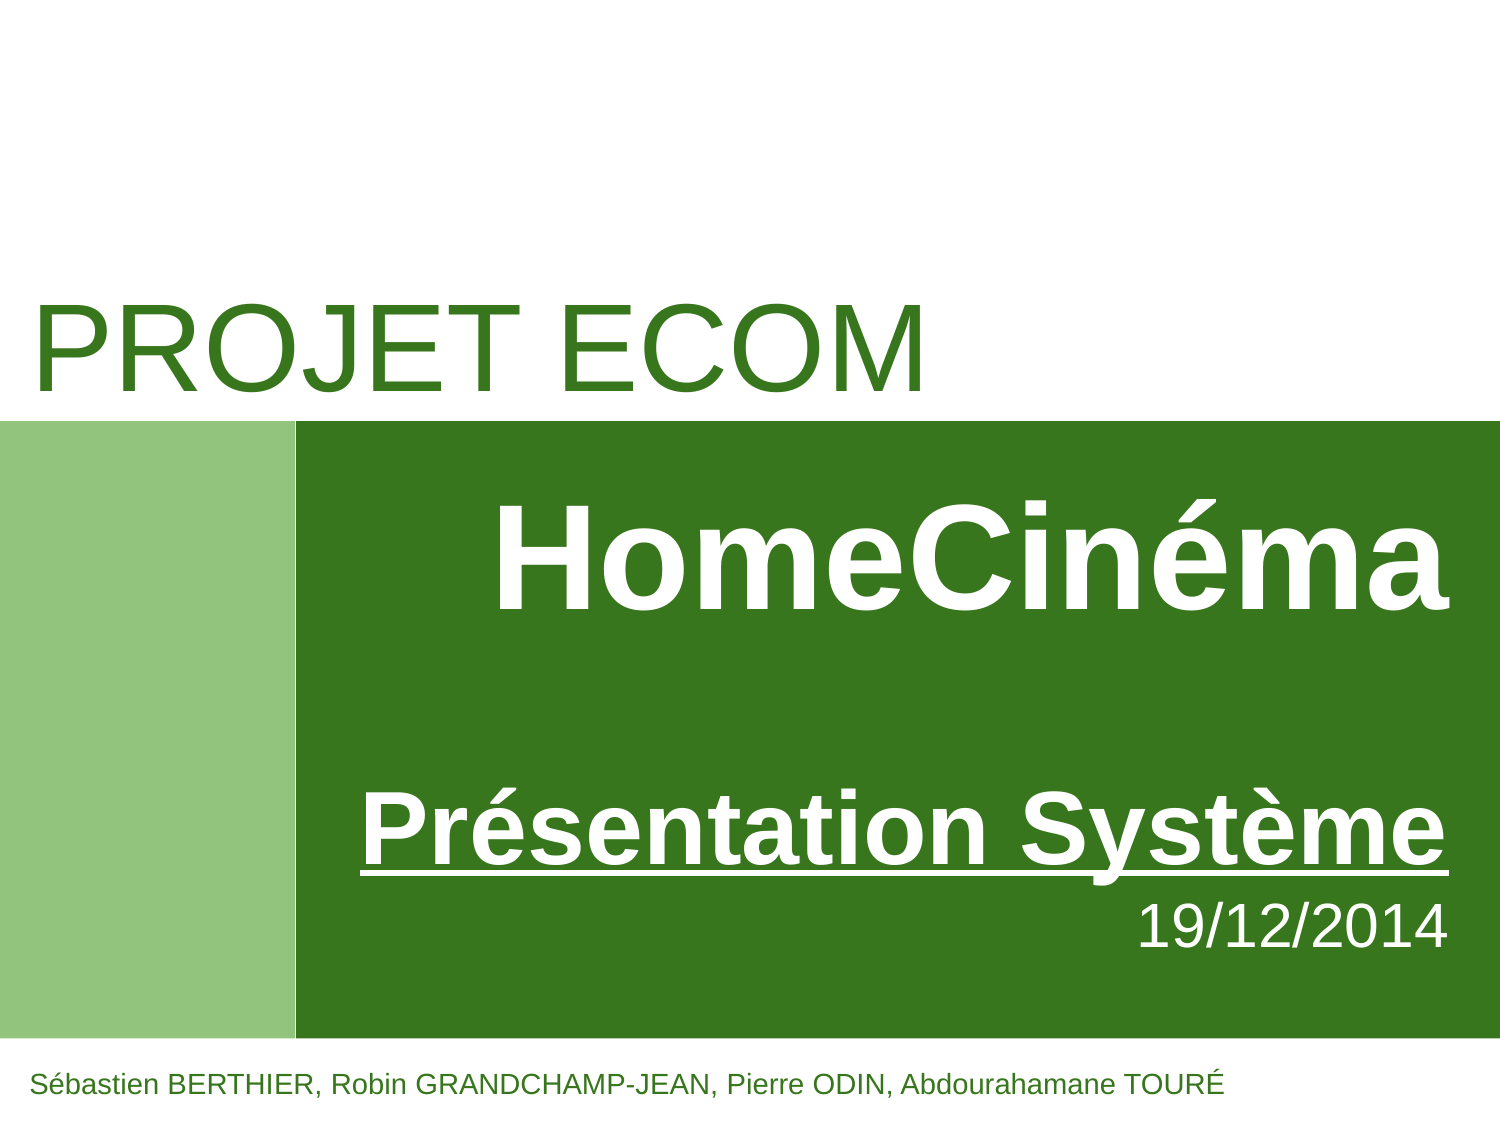

PROJET ECOM
# HomeCinéma Présentation Système 19/12/2014
Sébastien BERTHIER, Robin GRANDCHAMP-JEAN, Pierre ODIN, Abdourahamane TOURÉ